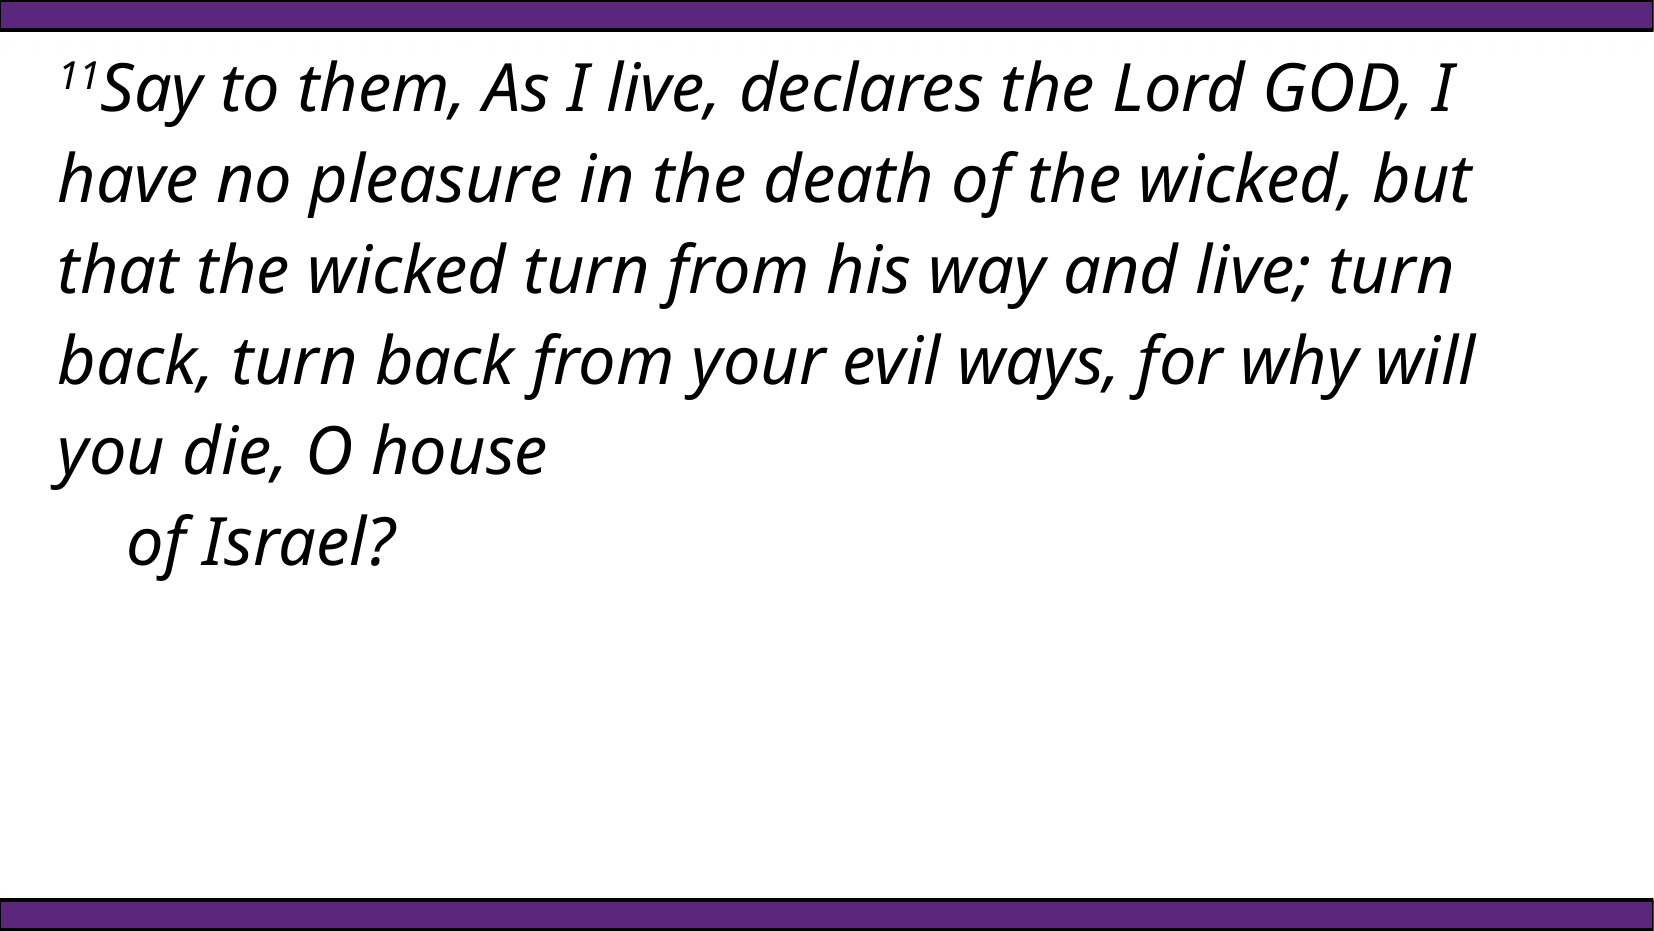

11Say to them, As I live, declares the Lord GOD, I have no pleasure in the death of the wicked, but that the wicked turn from his way and live; turn back, turn back from your evil ways, for why will you die, O house
 of Israel?